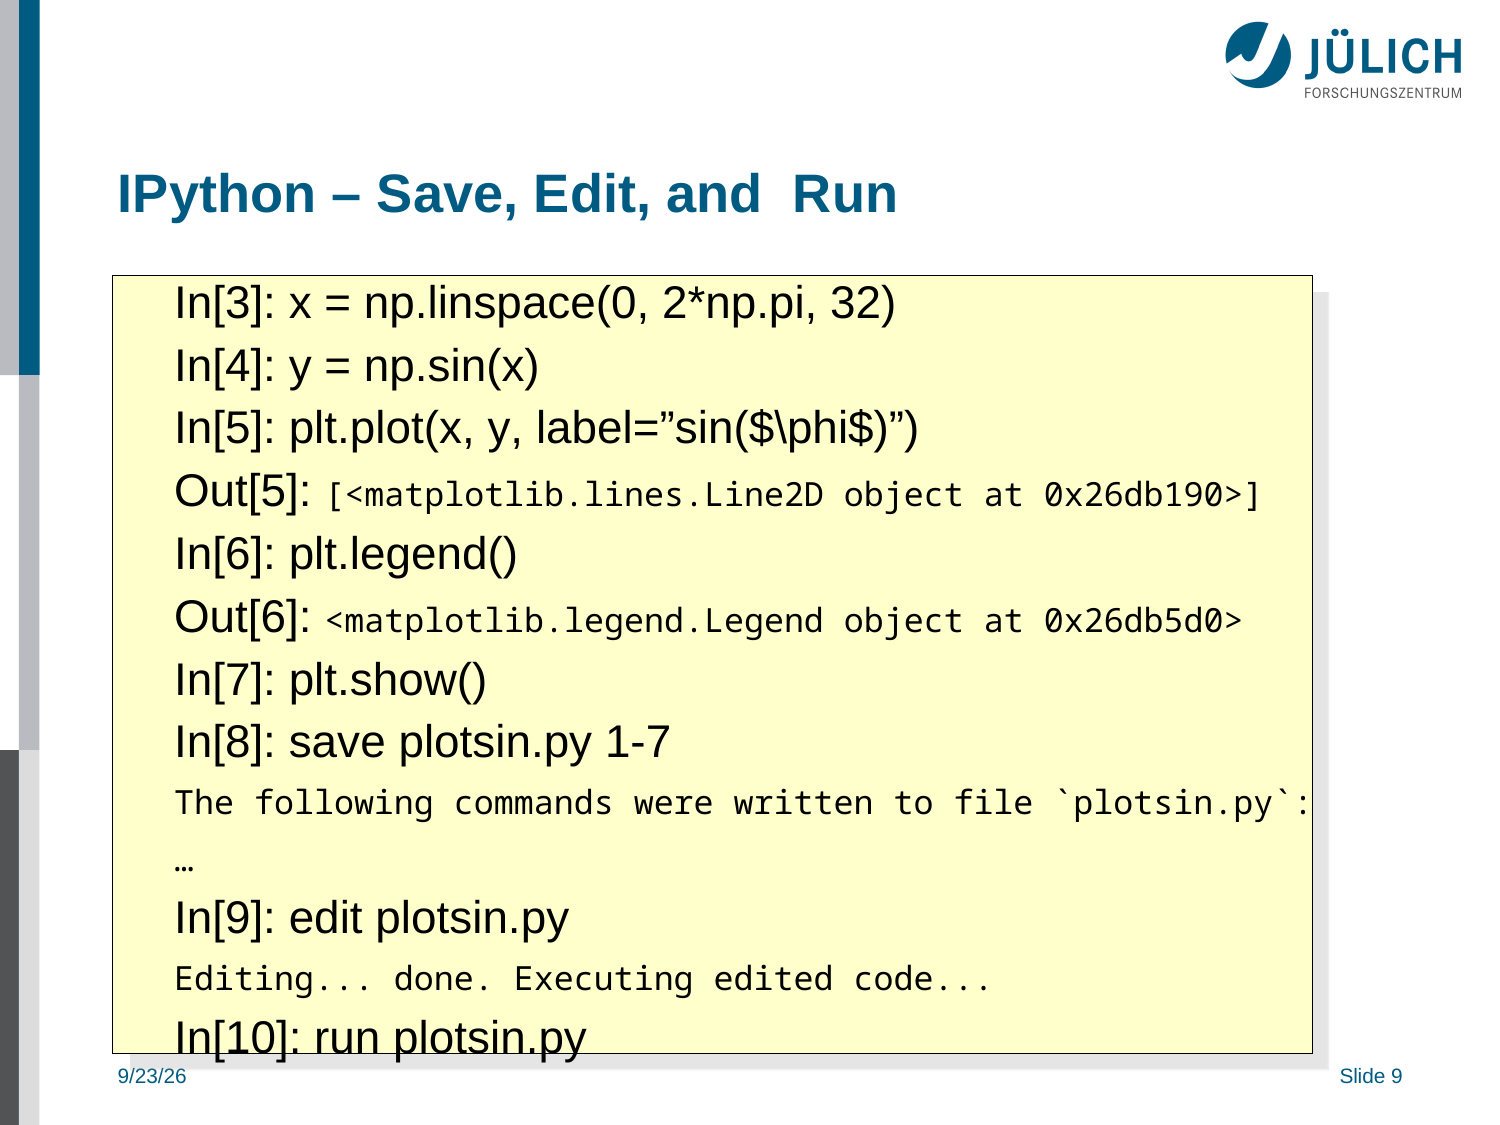

# IPython – Save, Edit, and Run
In[3]: x = np.linspace(0, 2*np.pi, 32)
In[4]: y = np.sin(x)
In[5]: plt.plot(x, y, label=”sin($\phi$)”)
Out[5]: [<matplotlib.lines.Line2D object at 0x26db190>]
In[6]: plt.legend()
Out[6]: <matplotlib.legend.Legend object at 0x26db5d0>
In[7]: plt.show()
In[8]: save plotsin.py 1-7
The following commands were written to file `plotsin.py`:
…
In[9]: edit plotsin.py
Editing... done. Executing edited code...
In[10]: run plotsin.py